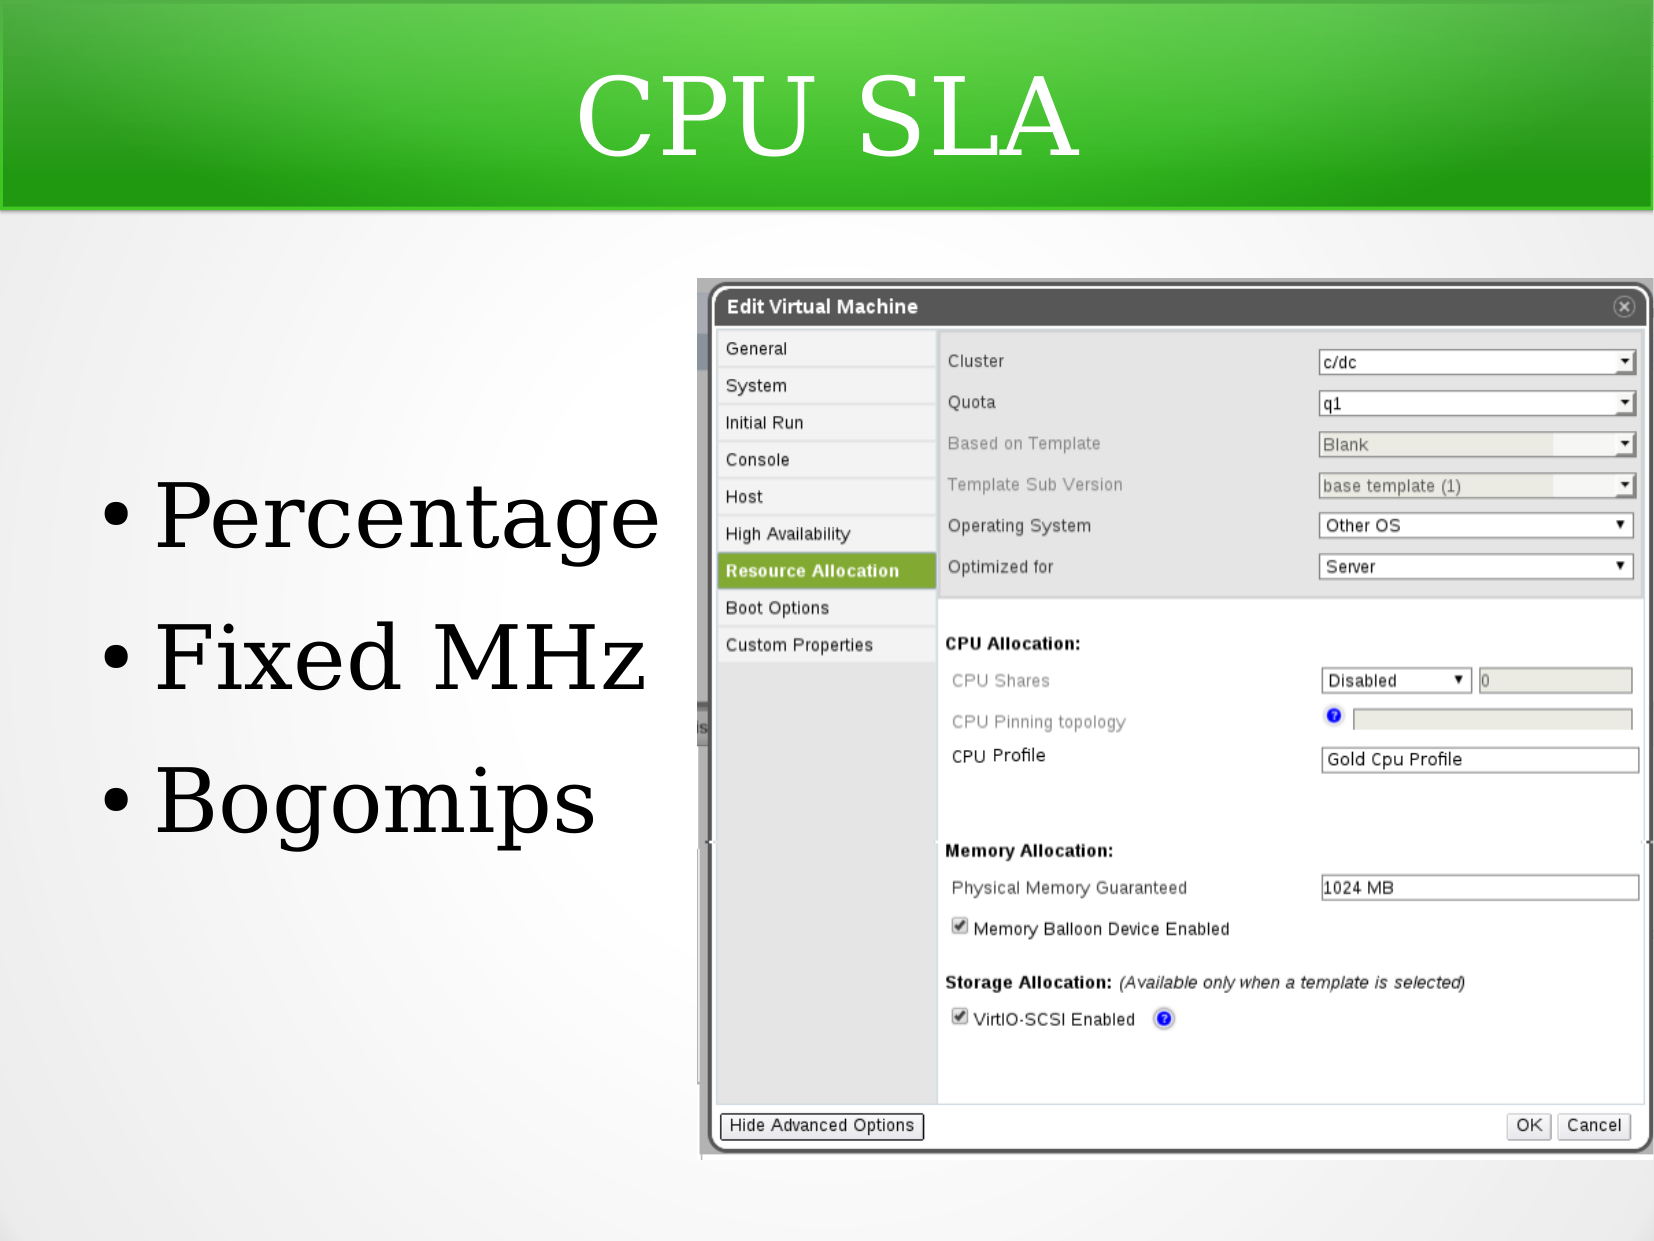

# CPU SLA
Percentage
Fixed MHz
Bogomips